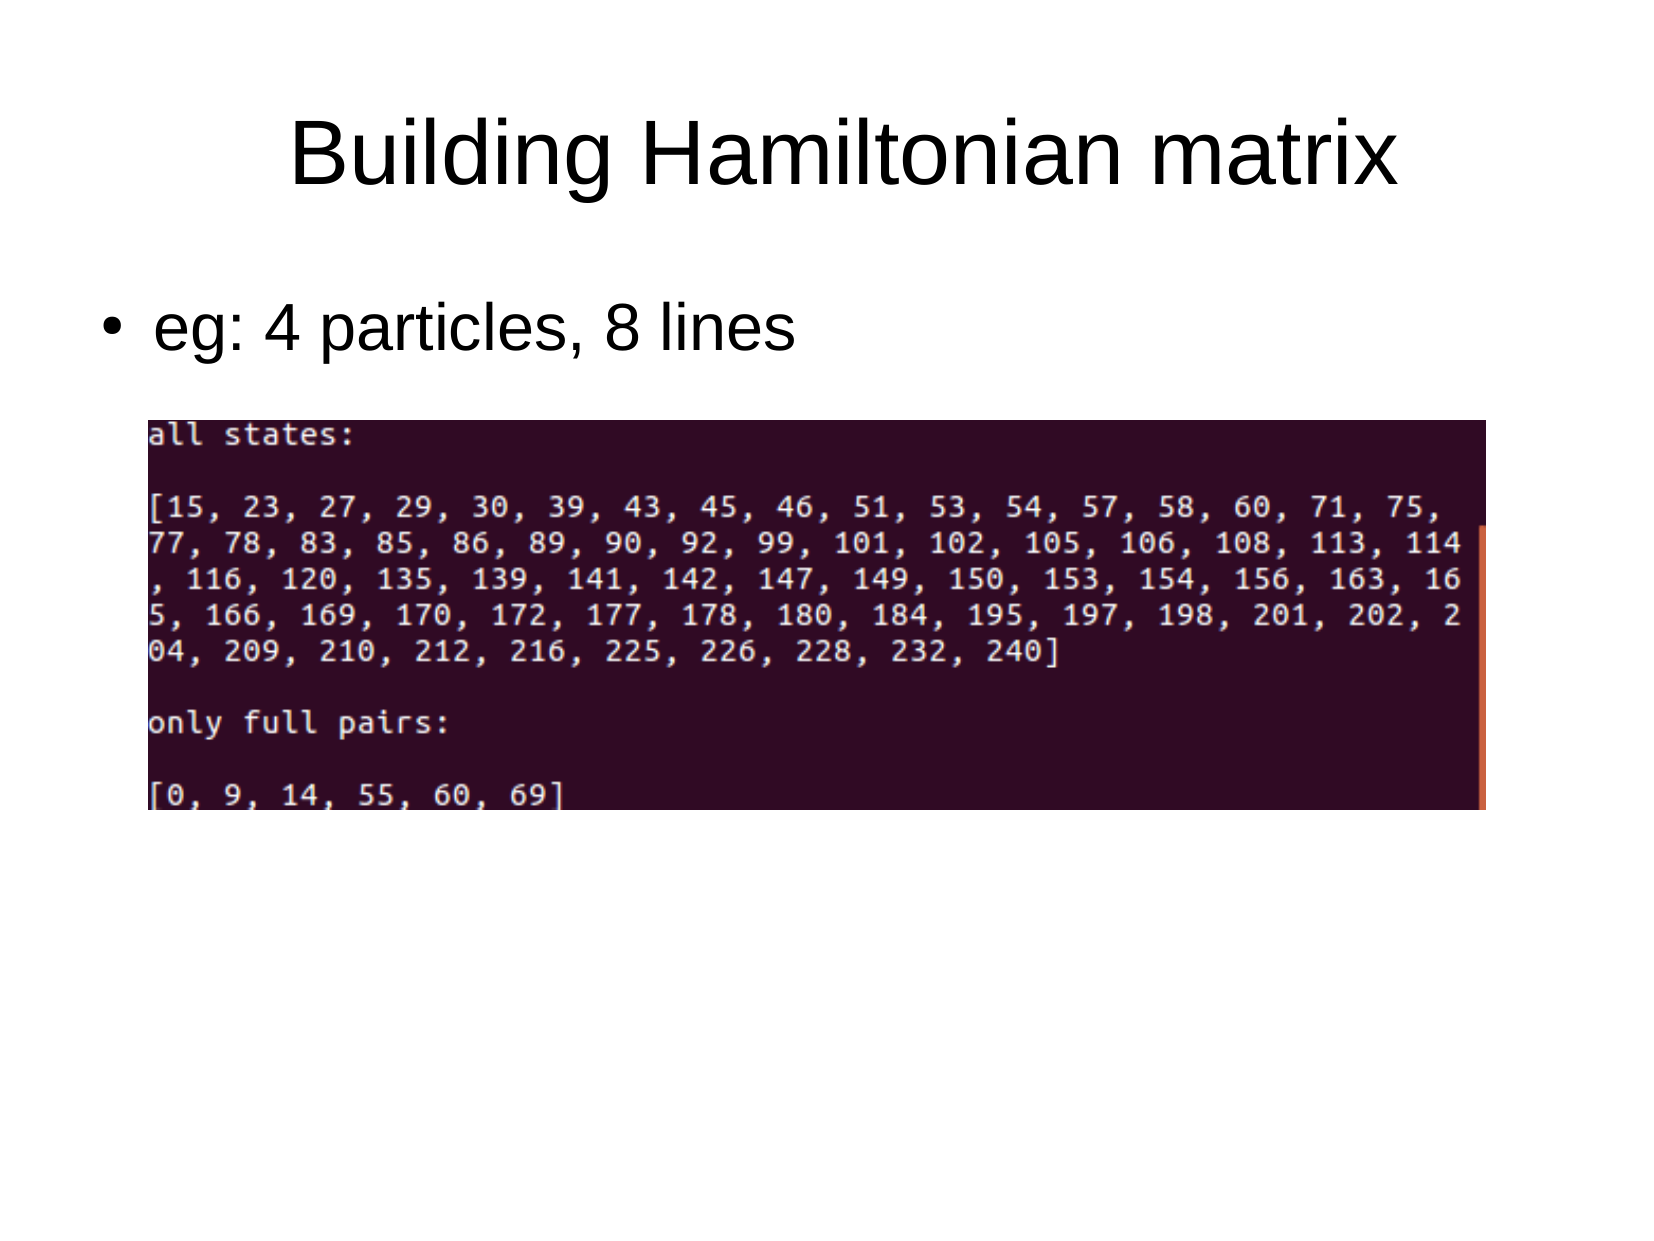

# Building Hamiltonian matrix
eg: 4 particles, 8 lines